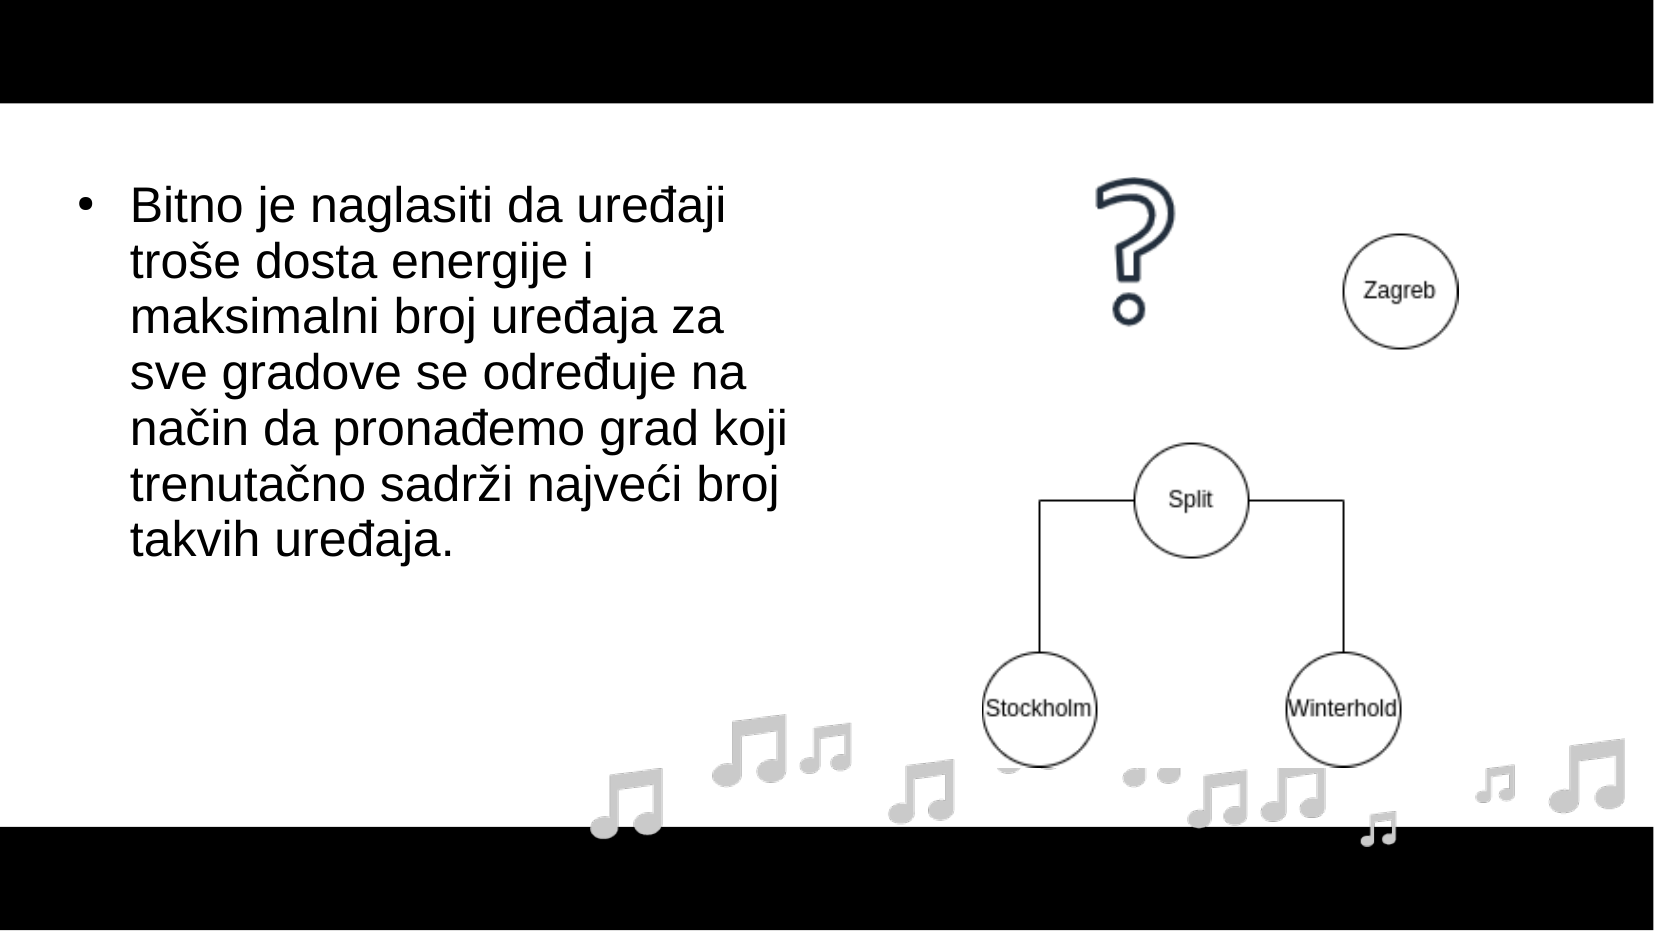

#
Bitno je naglasiti da uređaji troše dosta energije i maksimalni broj uređaja za sve gradove se određuje na način da pronađemo grad koji trenutačno sadrži najveći broj takvih uređaja.